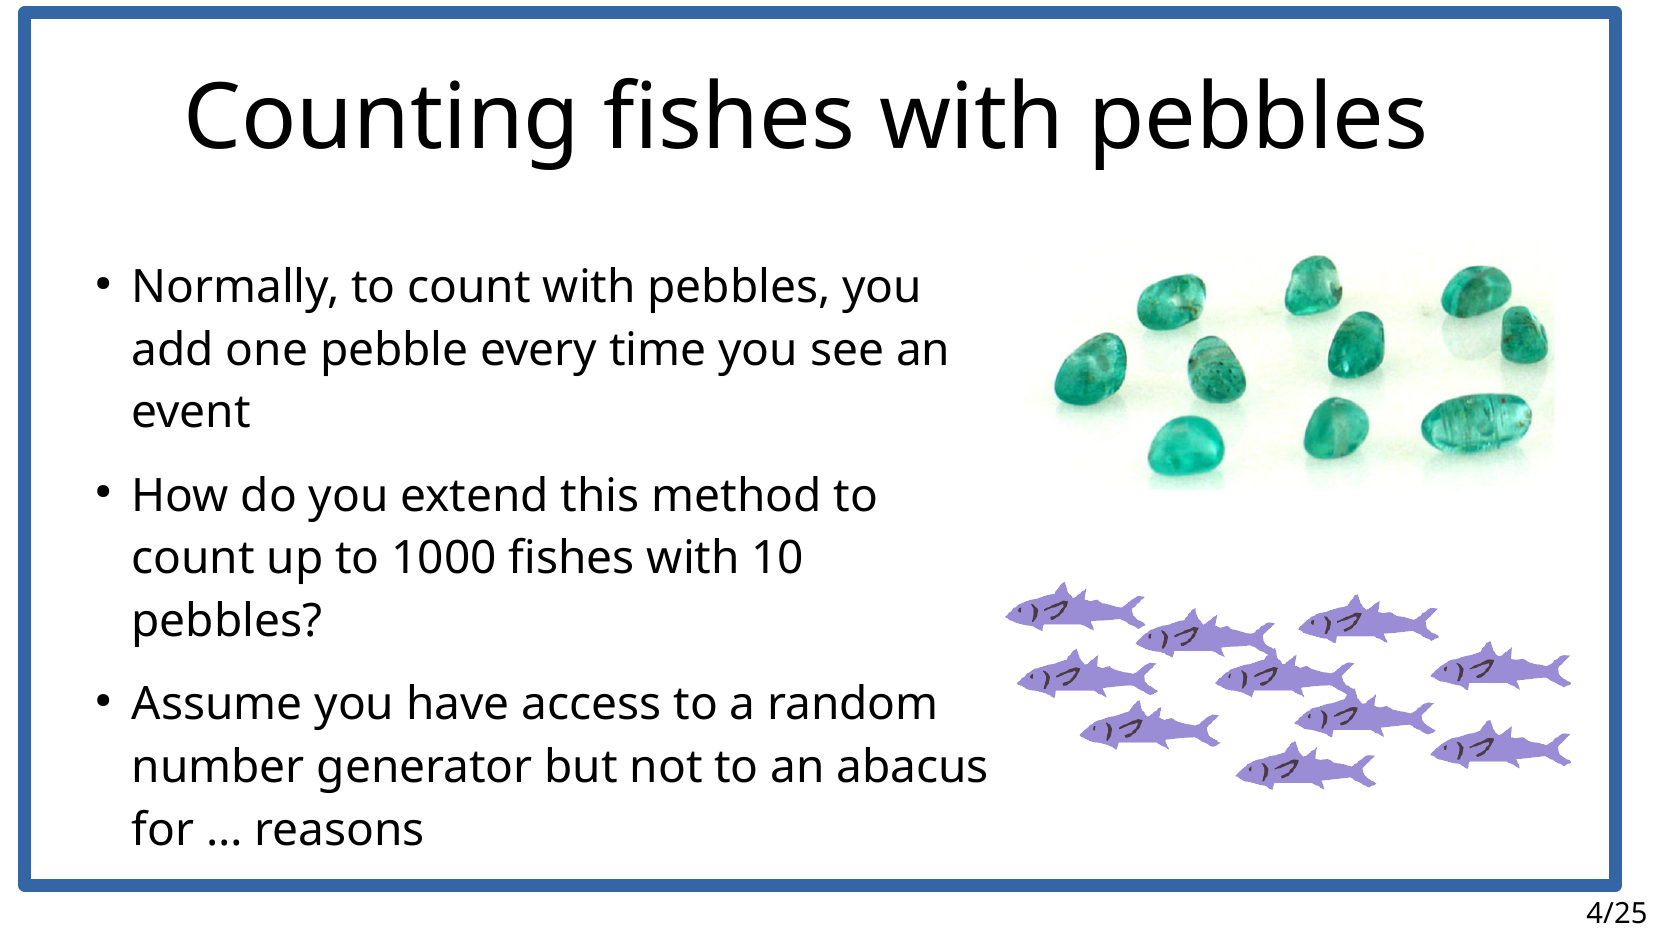

# Counting fishes with pebbles
Normally, to count with pebbles, you add one pebble every time you see an event
How do you extend this method to count up to 1000 fishes with 10 pebbles?
Assume you have access to a random number generator but not to an abacus for … reasons
4